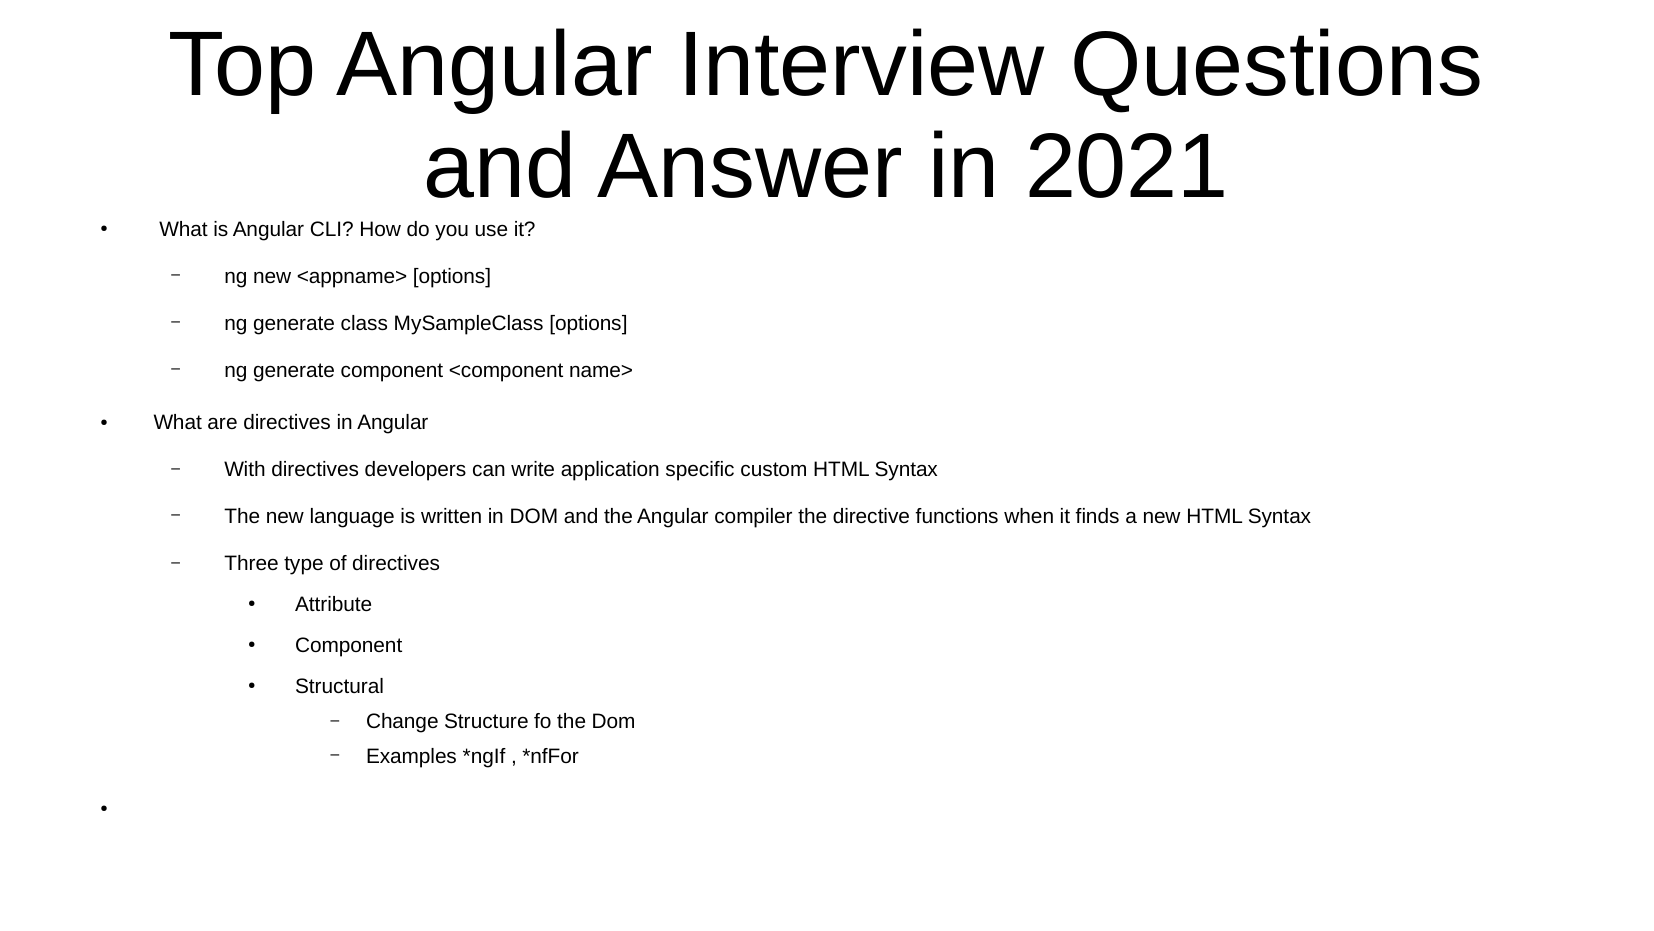

# Top Angular Interview Questions and Answer in 2021
 What is Angular CLI? How do you use it?
ng new <appname> [options]
ng generate class MySampleClass [options]
ng generate component <component name>
What are directives in Angular
With directives developers can write application specific custom HTML Syntax
The new language is written in DOM and the Angular compiler the directive functions when it finds a new HTML Syntax
Three type of directives
Attribute
Component
Structural
Change Structure fo the Dom
Examples *ngIf , *nfFor